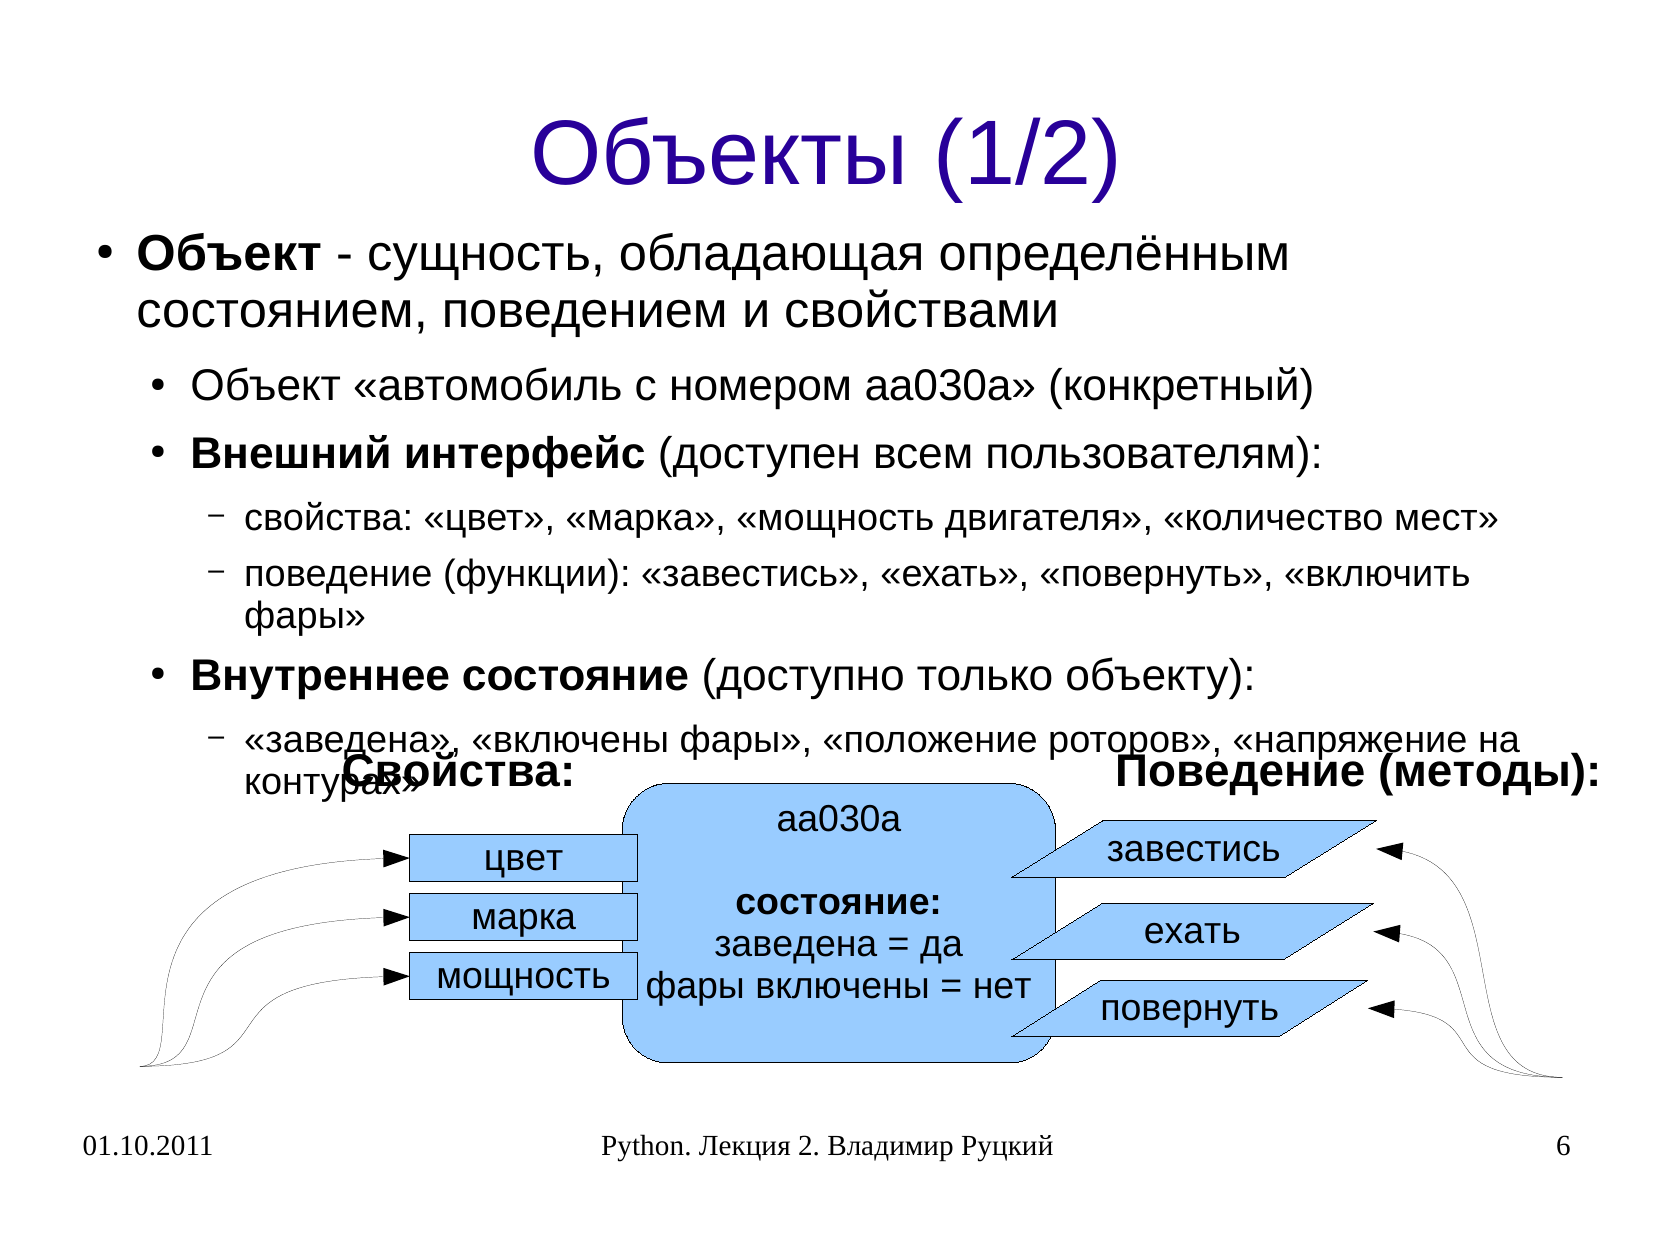

# Объекты (1/2)
Объект - сущность, обладающая определённым состоянием, поведением и свойствами
Объект «автомобиль с номером aa030a» (конкретный)
Внешний интерфейс (доступен всем пользователям):
свойства: «цвет», «марка», «мощность двигателя», «количество мест»
поведение (функции): «завестись», «ехать», «повернуть», «включить фары»
Внутреннее состояние (доступно только объекту):
«заведена», «включены фары», «положение роторов», «напряжение на контурах»
Свойства:
Поведение (методы):
aa030a
состояние:
заведена = да
фары включены = нет
завестись
цвет
марка
ехать
мощность
повернуть
01.10.2011
Python. Лекция 2. Владимир Руцкий
6